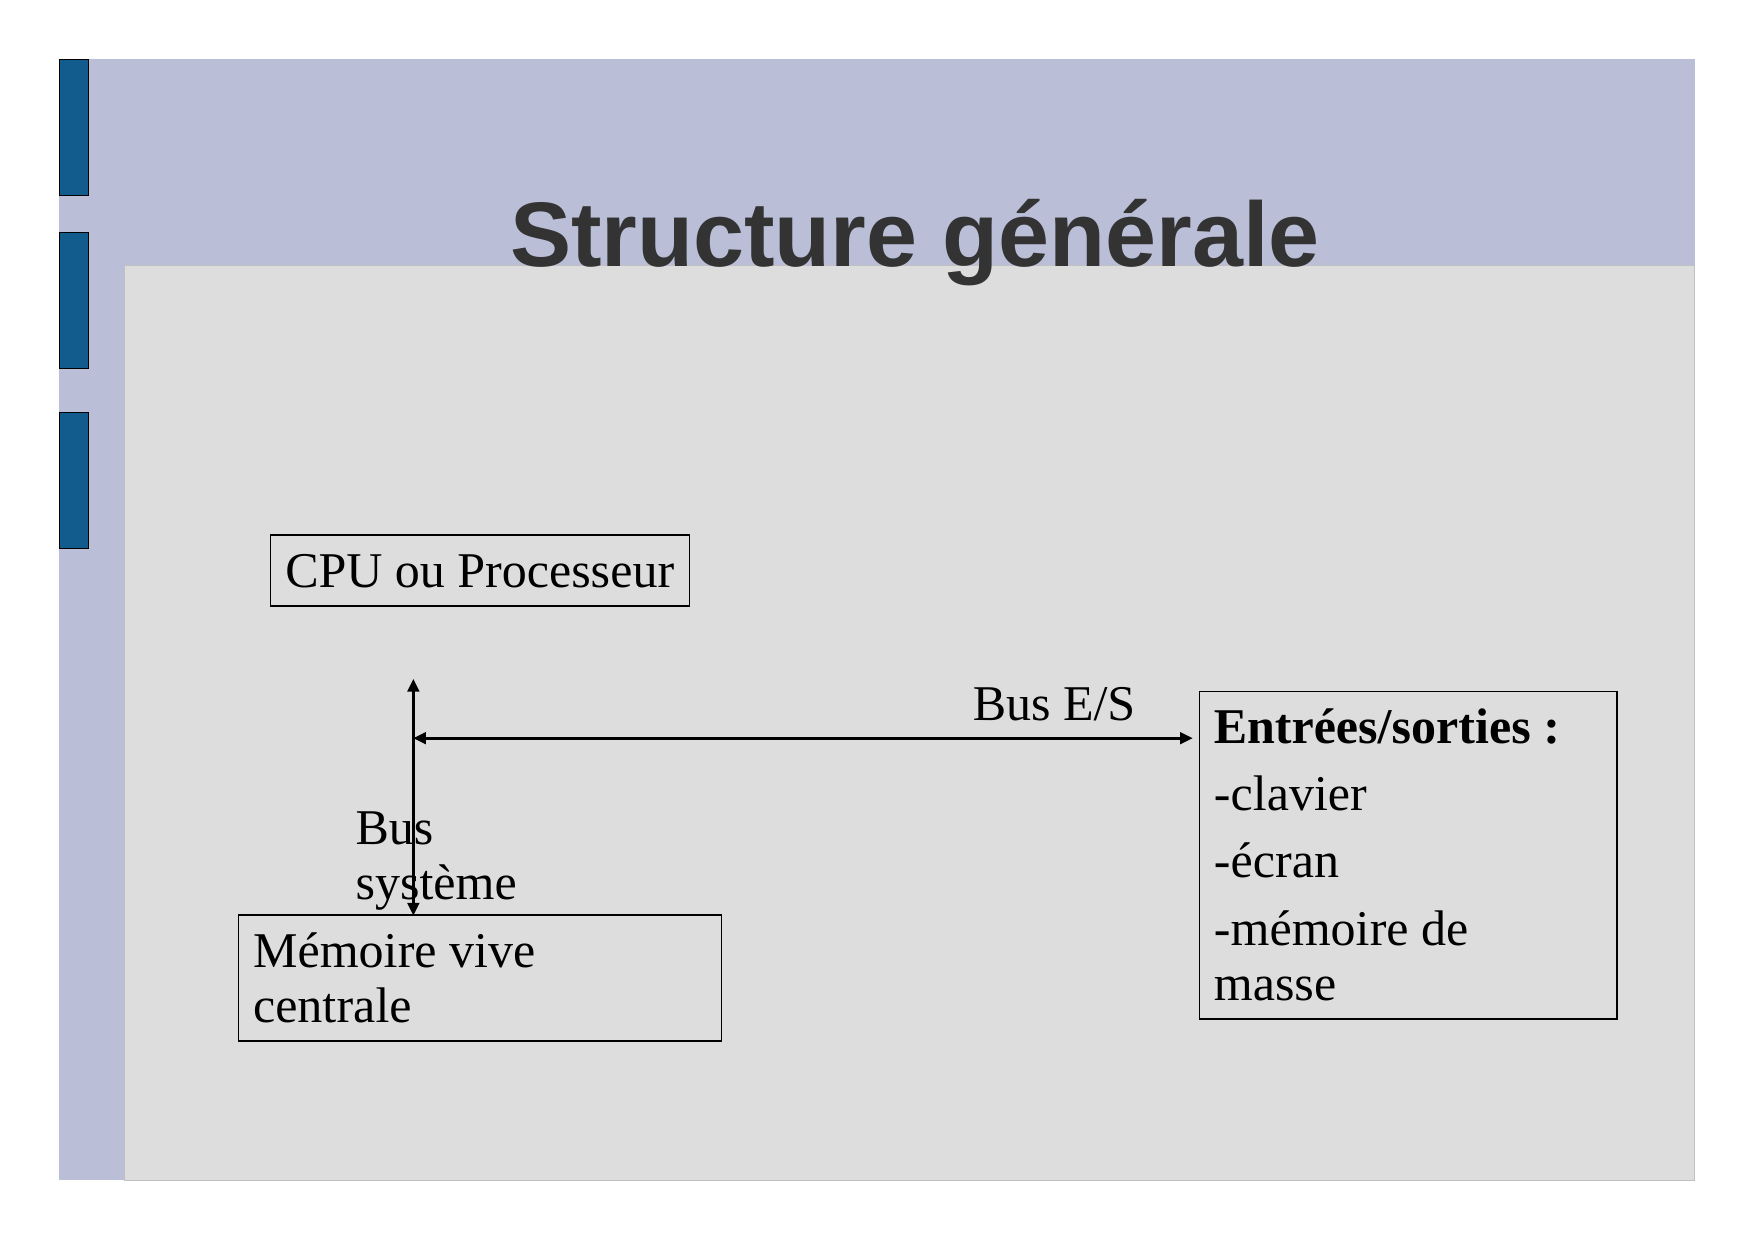

# Structure générale
CPU ou Processeur
Bus E/S
Entrées/sorties :
-clavier
-écran
-mémoire de masse
Bus système
Mémoire vive centrale